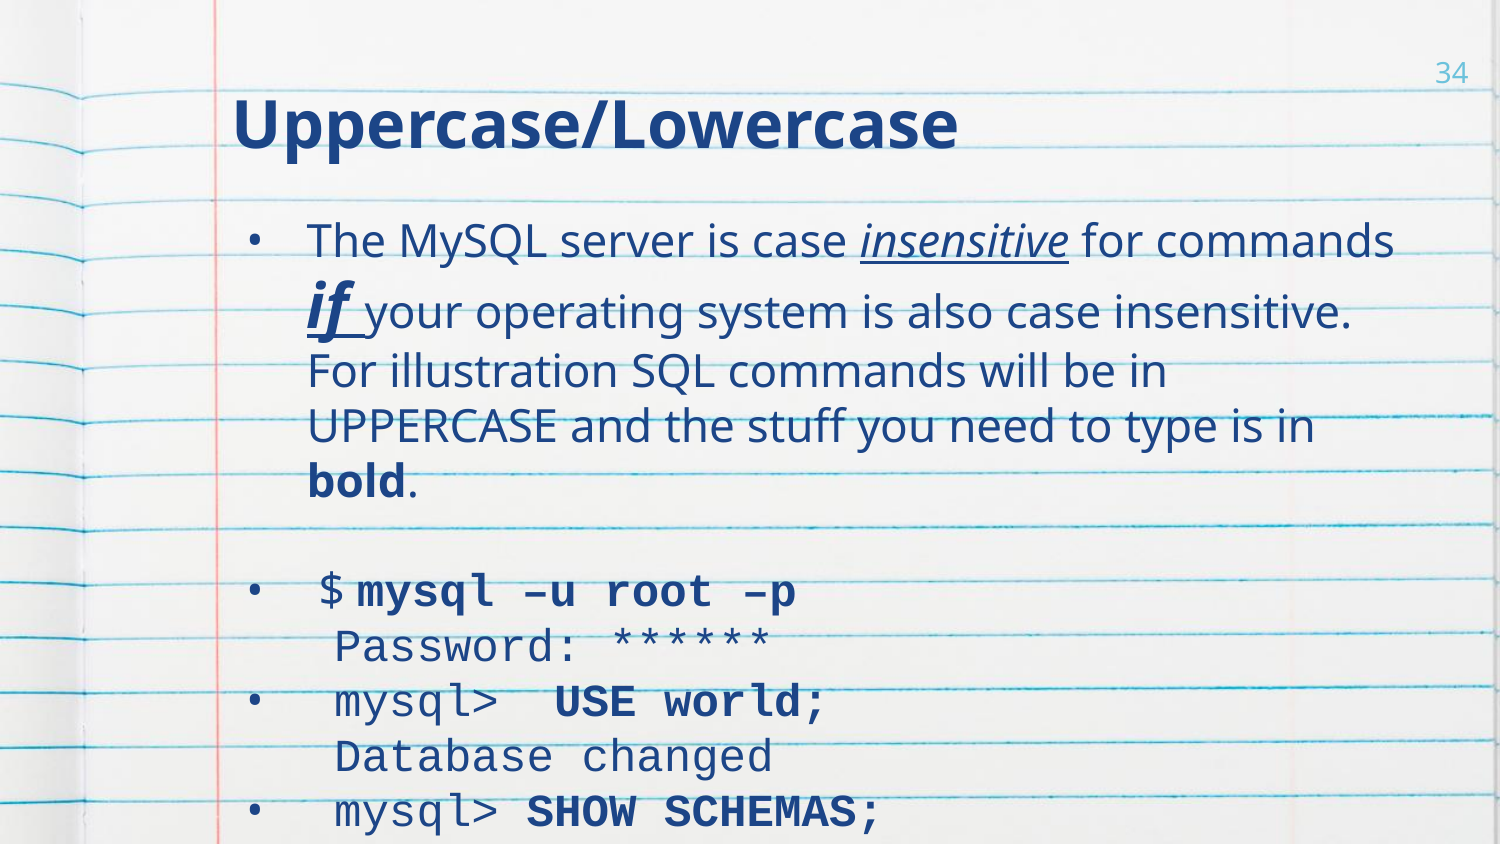

# Uppercase/Lowercase
The MySQL server is case insensitive for commands if your operating system is also case insensitive. For illustration SQL commands will be in UPPERCASE and the stuff you need to type is in bold.
 $ mysql –u root –p
 Password: ******
 mysql> USE world;
 Database changed
 mysql> SHOW SCHEMAS;